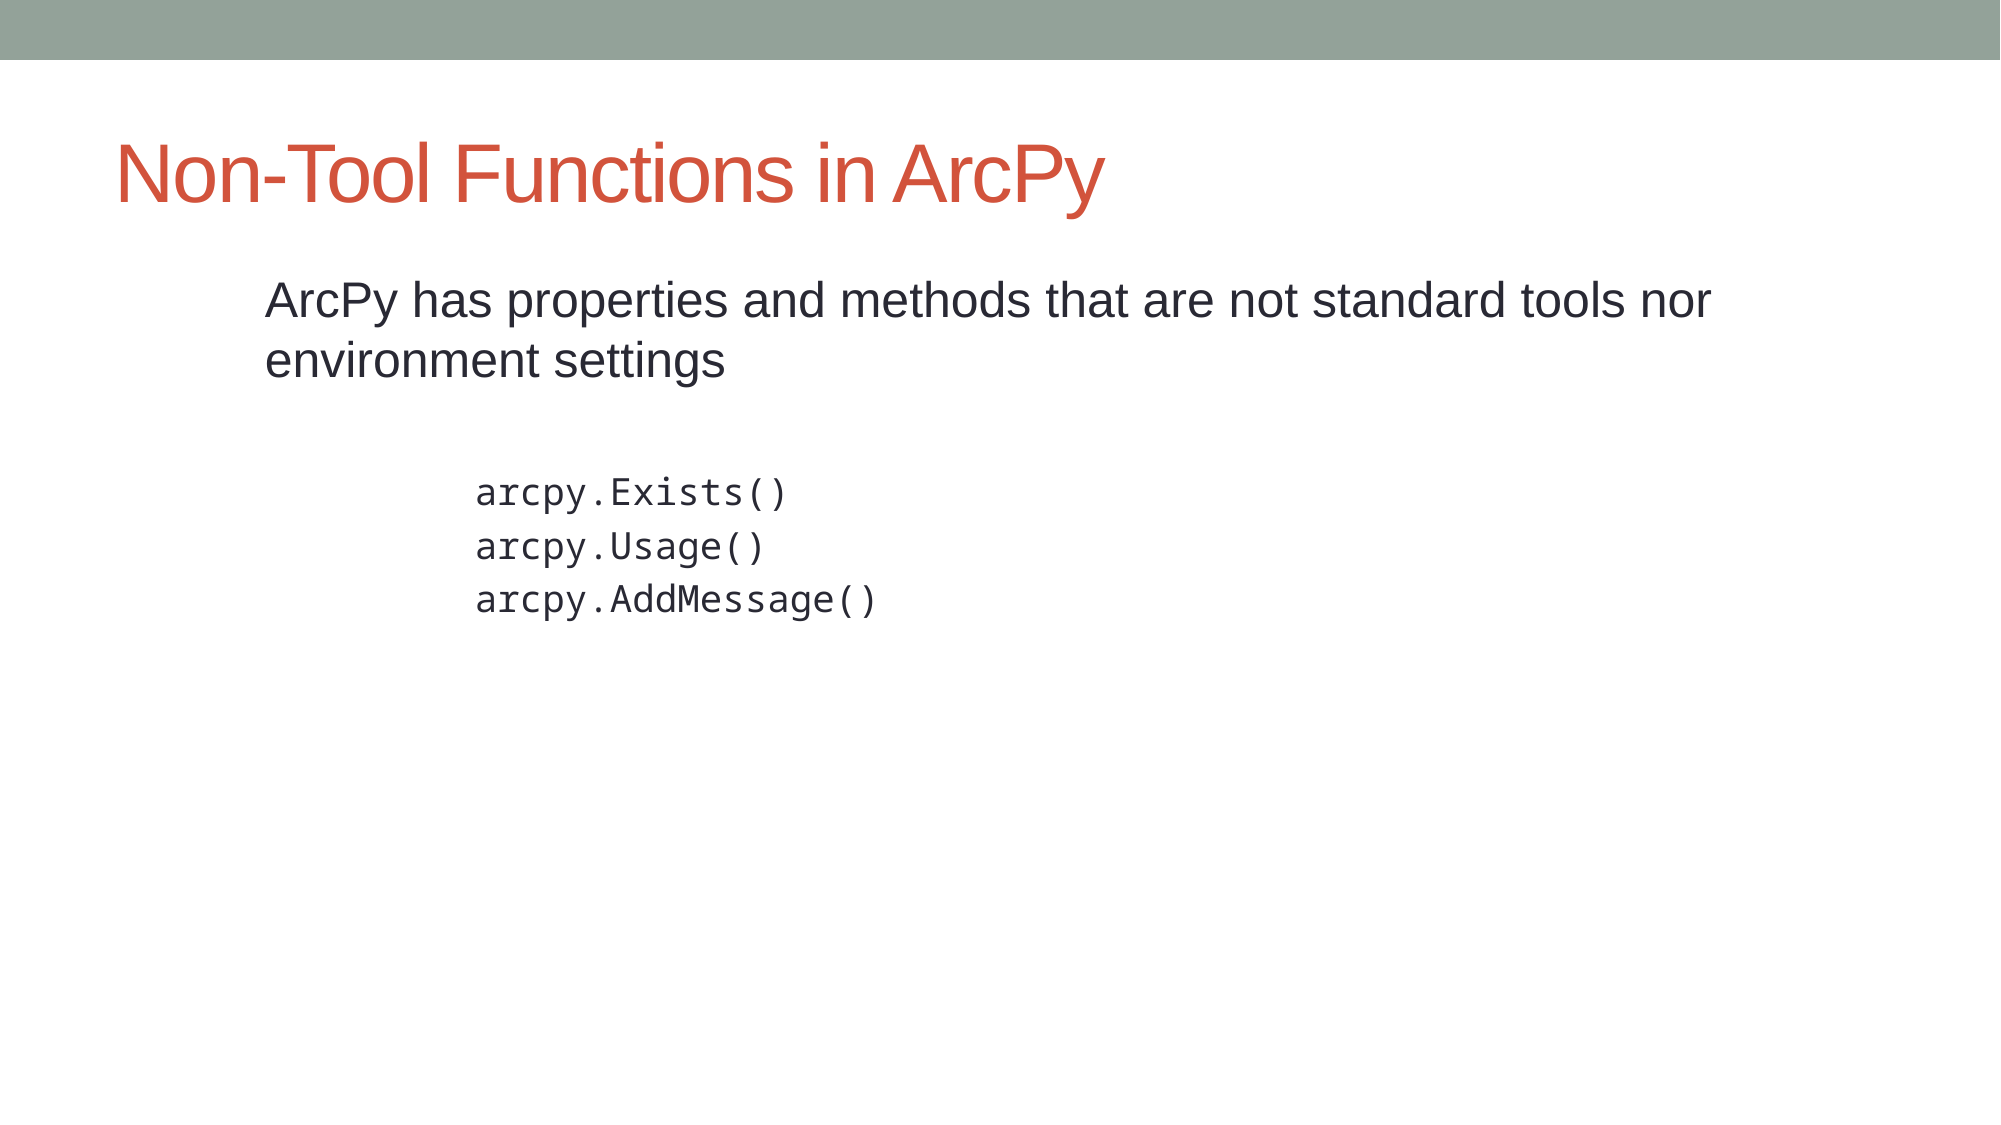

# Non-Tool Functions in ArcPy
ArcPy has properties and methods that are not standard tools nor environment settings
arcpy.Exists()
arcpy.Usage()
arcpy.AddMessage()